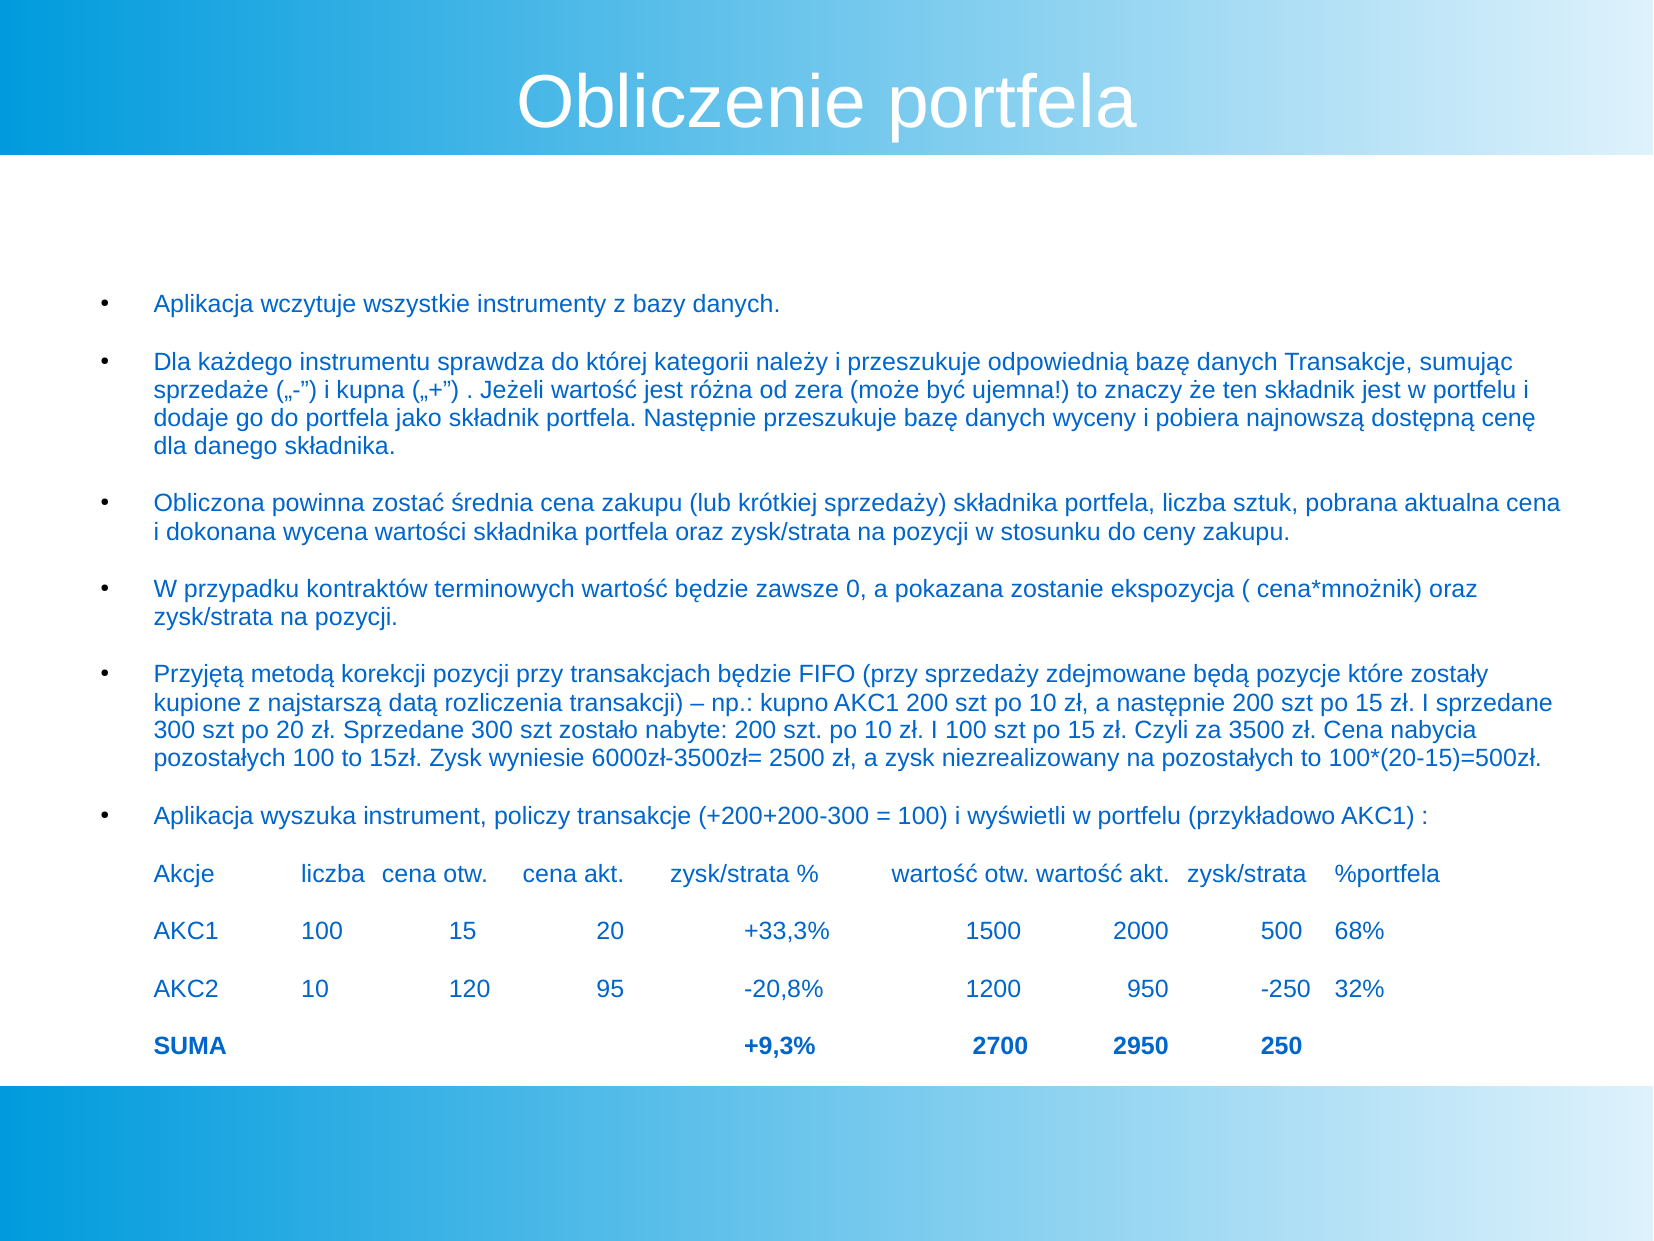

# Obliczenie portfela
Aplikacja wczytuje wszystkie instrumenty z bazy danych.
Dla każdego instrumentu sprawdza do której kategorii należy i przeszukuje odpowiednią bazę danych Transakcje, sumując sprzedaże („-”) i kupna („+”) . Jeżeli wartość jest różna od zera (może być ujemna!) to znaczy że ten składnik jest w portfelu i dodaje go do portfela jako składnik portfela. Następnie przeszukuje bazę danych wyceny i pobiera najnowszą dostępną cenę dla danego składnika.
Obliczona powinna zostać średnia cena zakupu (lub krótkiej sprzedaży) składnika portfela, liczba sztuk, pobrana aktualna cena i dokonana wycena wartości składnika portfela oraz zysk/strata na pozycji w stosunku do ceny zakupu.
W przypadku kontraktów terminowych wartość będzie zawsze 0, a pokazana zostanie ekspozycja ( cena*mnożnik) oraz zysk/strata na pozycji.
Przyjętą metodą korekcji pozycji przy transakcjach będzie FIFO (przy sprzedaży zdejmowane będą pozycje które zostały kupione z najstarszą datą rozliczenia transakcji) – np.: kupno AKC1 200 szt po 10 zł, a następnie 200 szt po 15 zł. I sprzedane 300 szt po 20 zł. Sprzedane 300 szt zostało nabyte: 200 szt. po 10 zł. I 100 szt po 15 zł. Czyli za 3500 zł. Cena nabycia pozostałych 100 to 15zł. Zysk wyniesie 6000zł-3500zł= 2500 zł, a zysk niezrealizowany na pozostałych to 100*(20-15)=500zł.
Aplikacja wyszuka instrument, policzy transakcje (+200+200-300 = 100) i wyświetli w portfelu (przykładowo AKC1) :
Akcje		liczba	 cena otw.	cena akt.	zysk/strata %	wartość otw. wartość akt.	zysk/strata	%portfela
AKC1		100		15		20		+33,3%		1500	 	2000 		500	68%
AKC2		10		120		95		-20,8%		1200	 	 950 		-250	32%
SUMA								+9,3%			 2700		2950		250